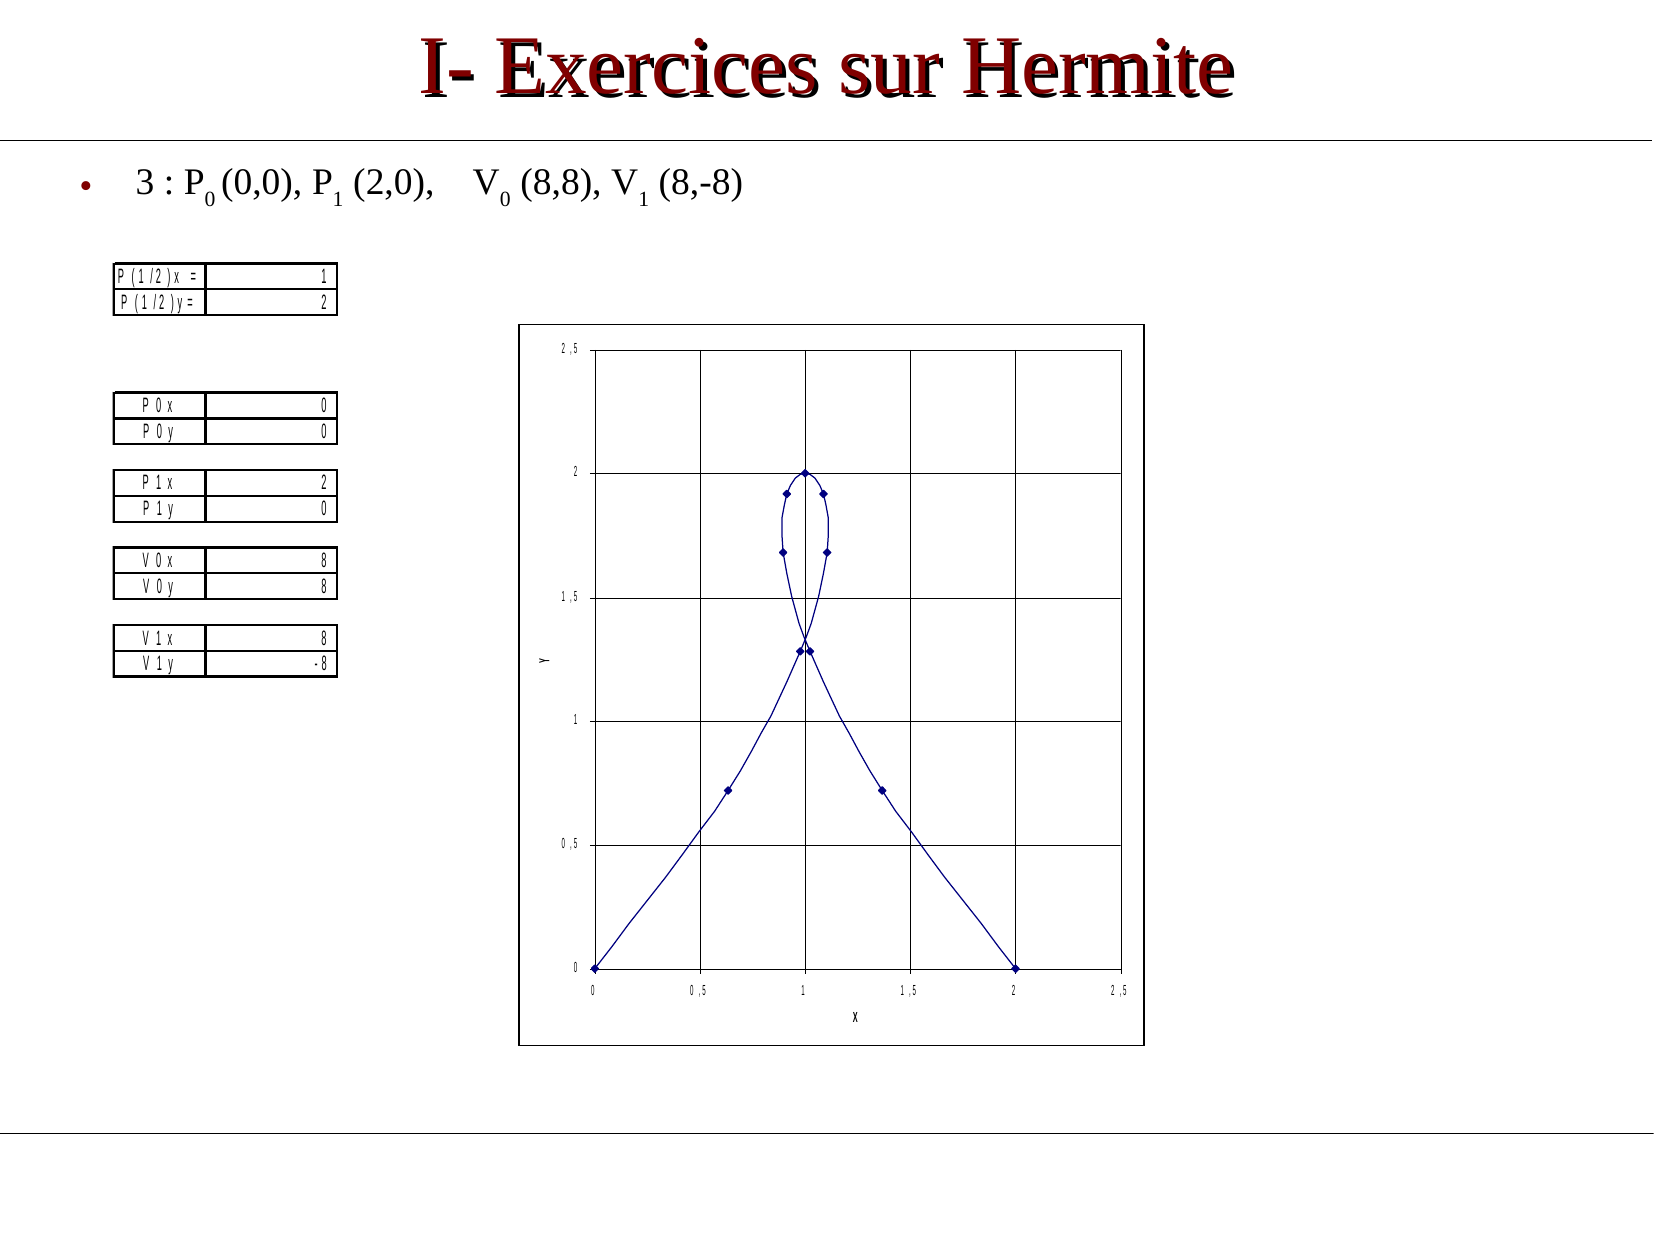

# I- Exercices sur Hermite
3 : P0 (0,0), P1 (2,0), V0 (8,8), V1 (8,-8)